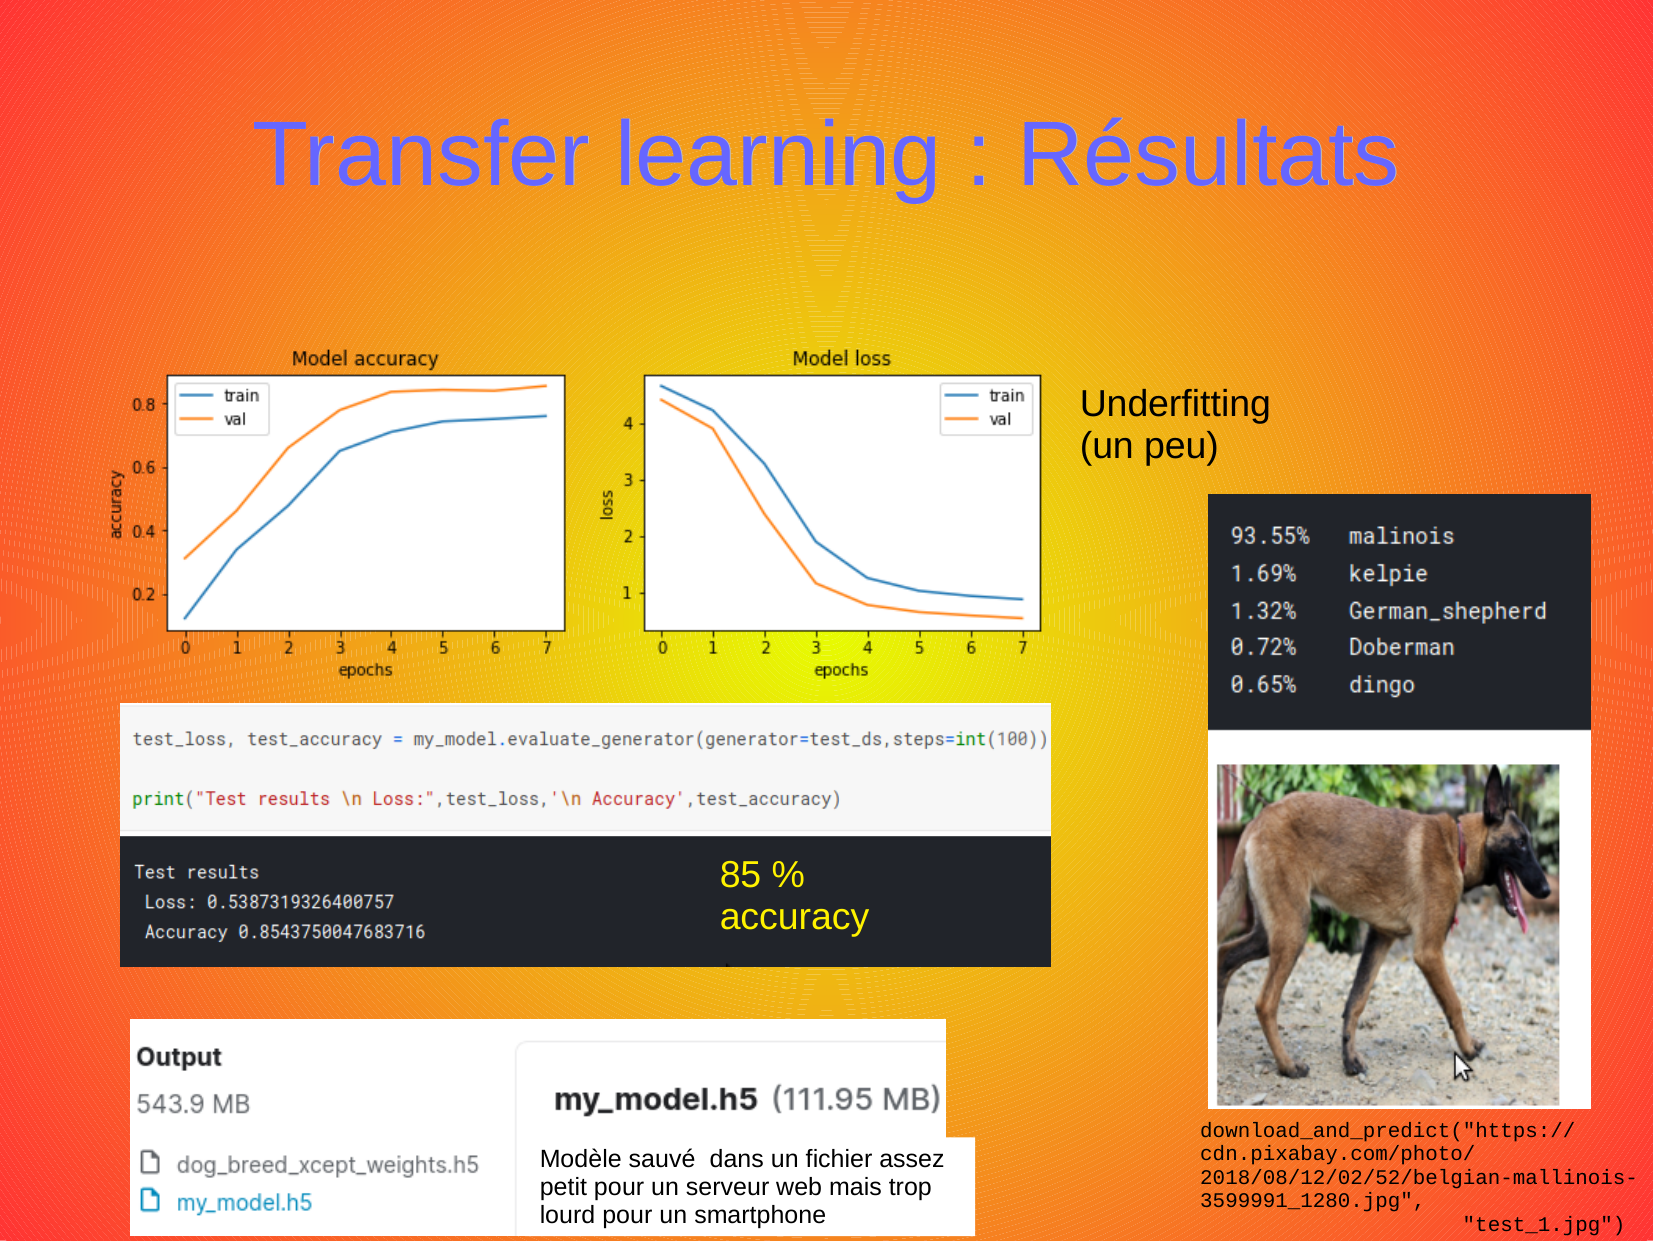

# Transfer learning : Résultats
Underfitting
(un peu)
85 % accuracy
download_and_predict("https://cdn.pixabay.com/photo/2018/08/12/02/52/belgian-mallinois-3599991_1280.jpg",
 "test_1.jpg")
Modèle sauvé dans un fichier assez petit pour un serveur web mais trop lourd pour un smartphone